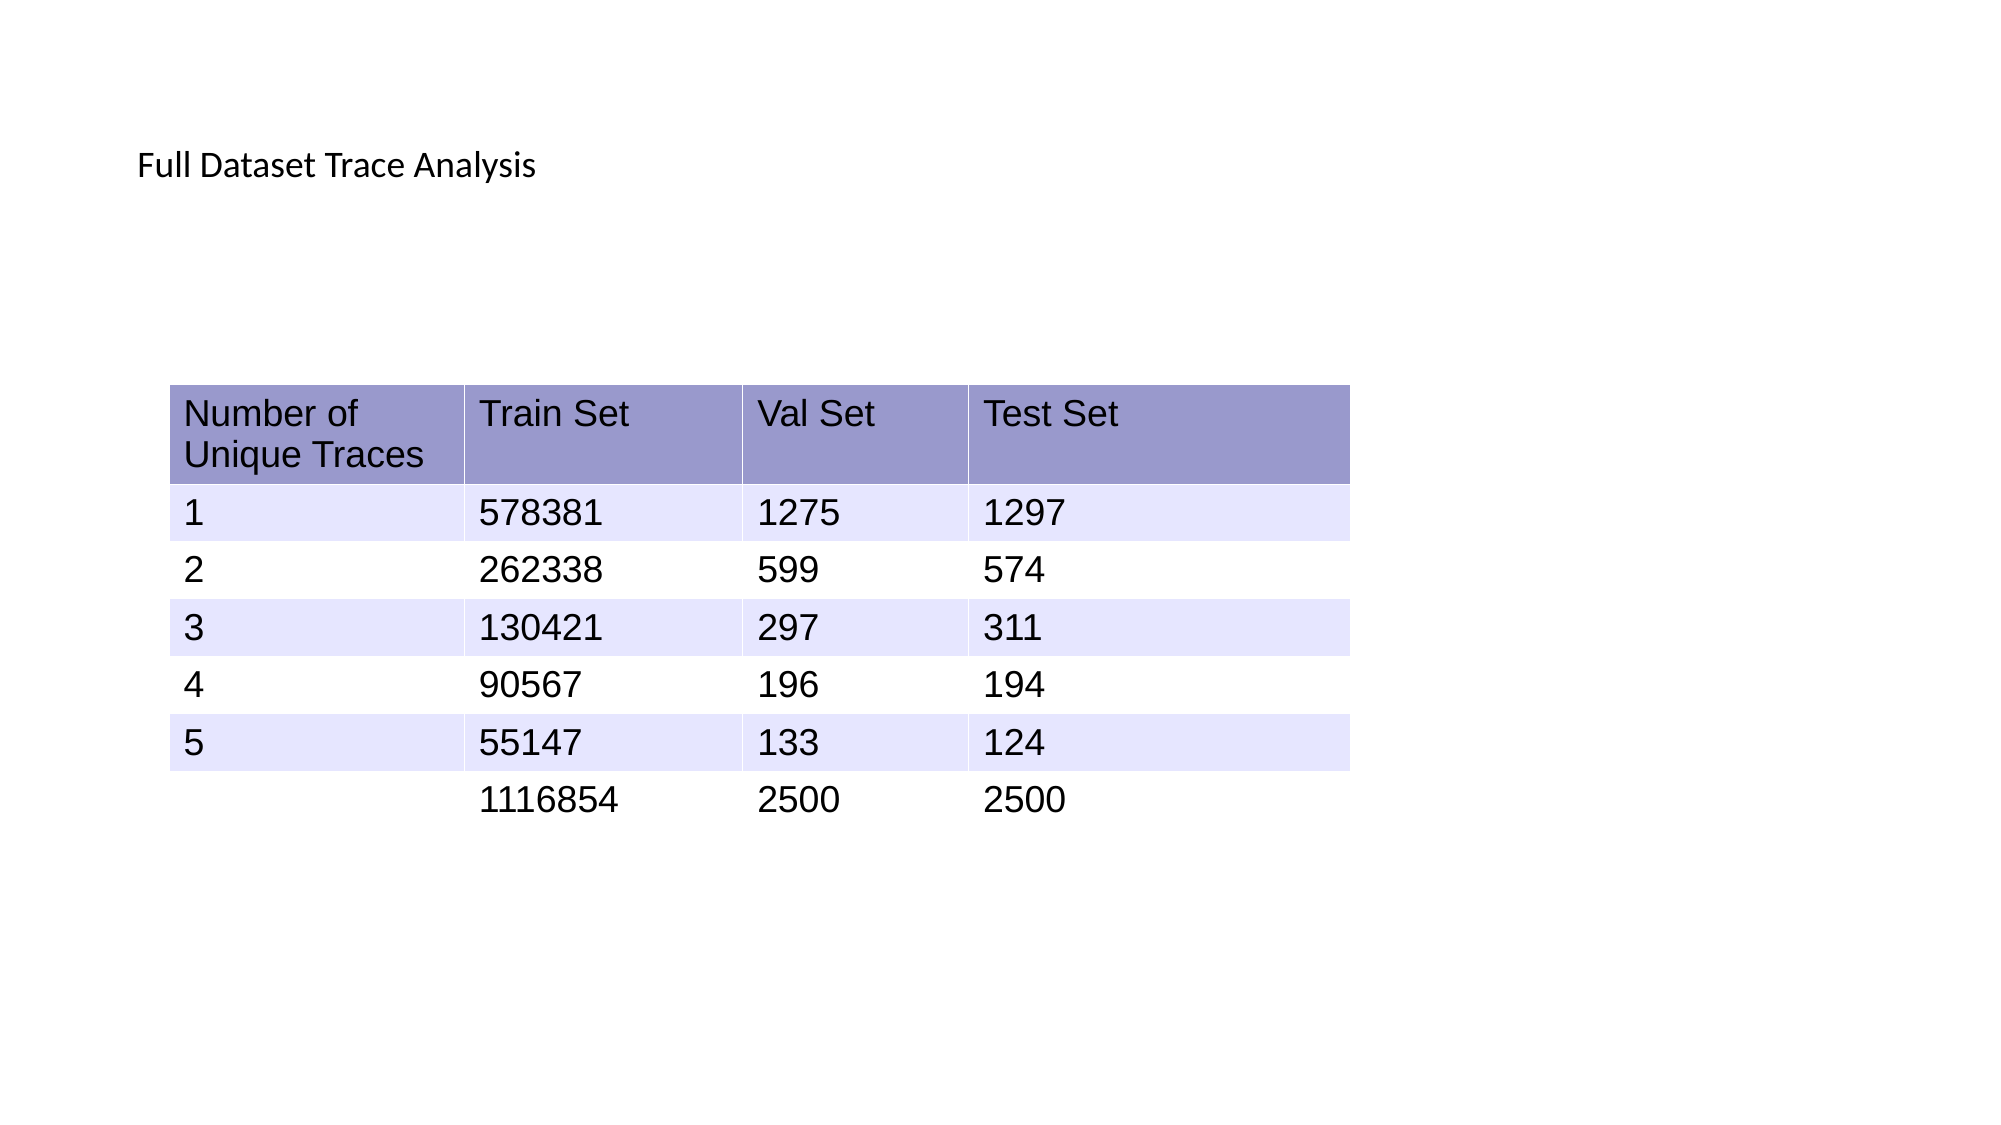

# Full Dataset Trace Analysis
| Number of Unique Traces | Train Set | Val Set | Test Set |
| --- | --- | --- | --- |
| 1 | 578381 | 1275 | 1297 |
| 2 | 262338 | 599 | 574 |
| 3 | 130421 | 297 | 311 |
| 4 | 90567 | 196 | 194 |
| 5 | 55147 | 133 | 124 |
| | 1116854 | 2500 | 2500 |